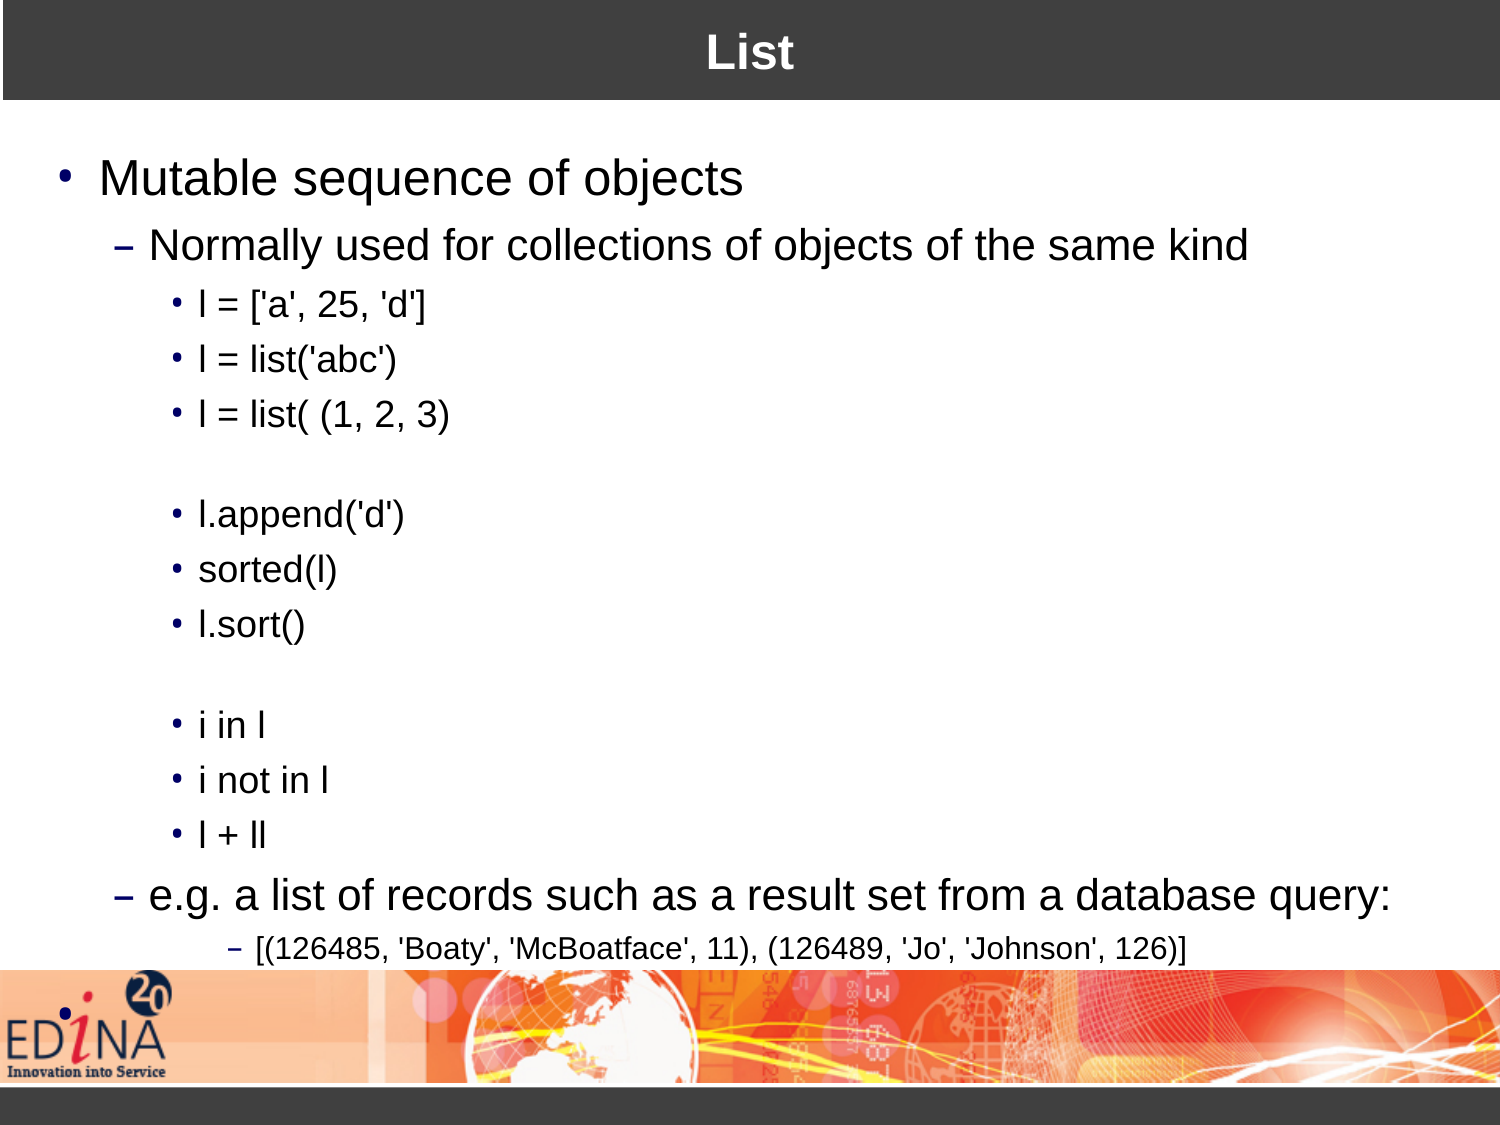

# List
Mutable sequence of objects
Normally used for collections of objects of the same kind
l = ['a', 25, 'd']
l = list('abc')
l = list( (1, 2, 3)
l.append('d')
sorted(l)
l.sort()
i in l
i not in l
l + ll
e.g. a list of records such as a result set from a database query:
[(126485, 'Boaty', 'McBoatface', 11), (126489, 'Jo', 'Johnson', 126)]